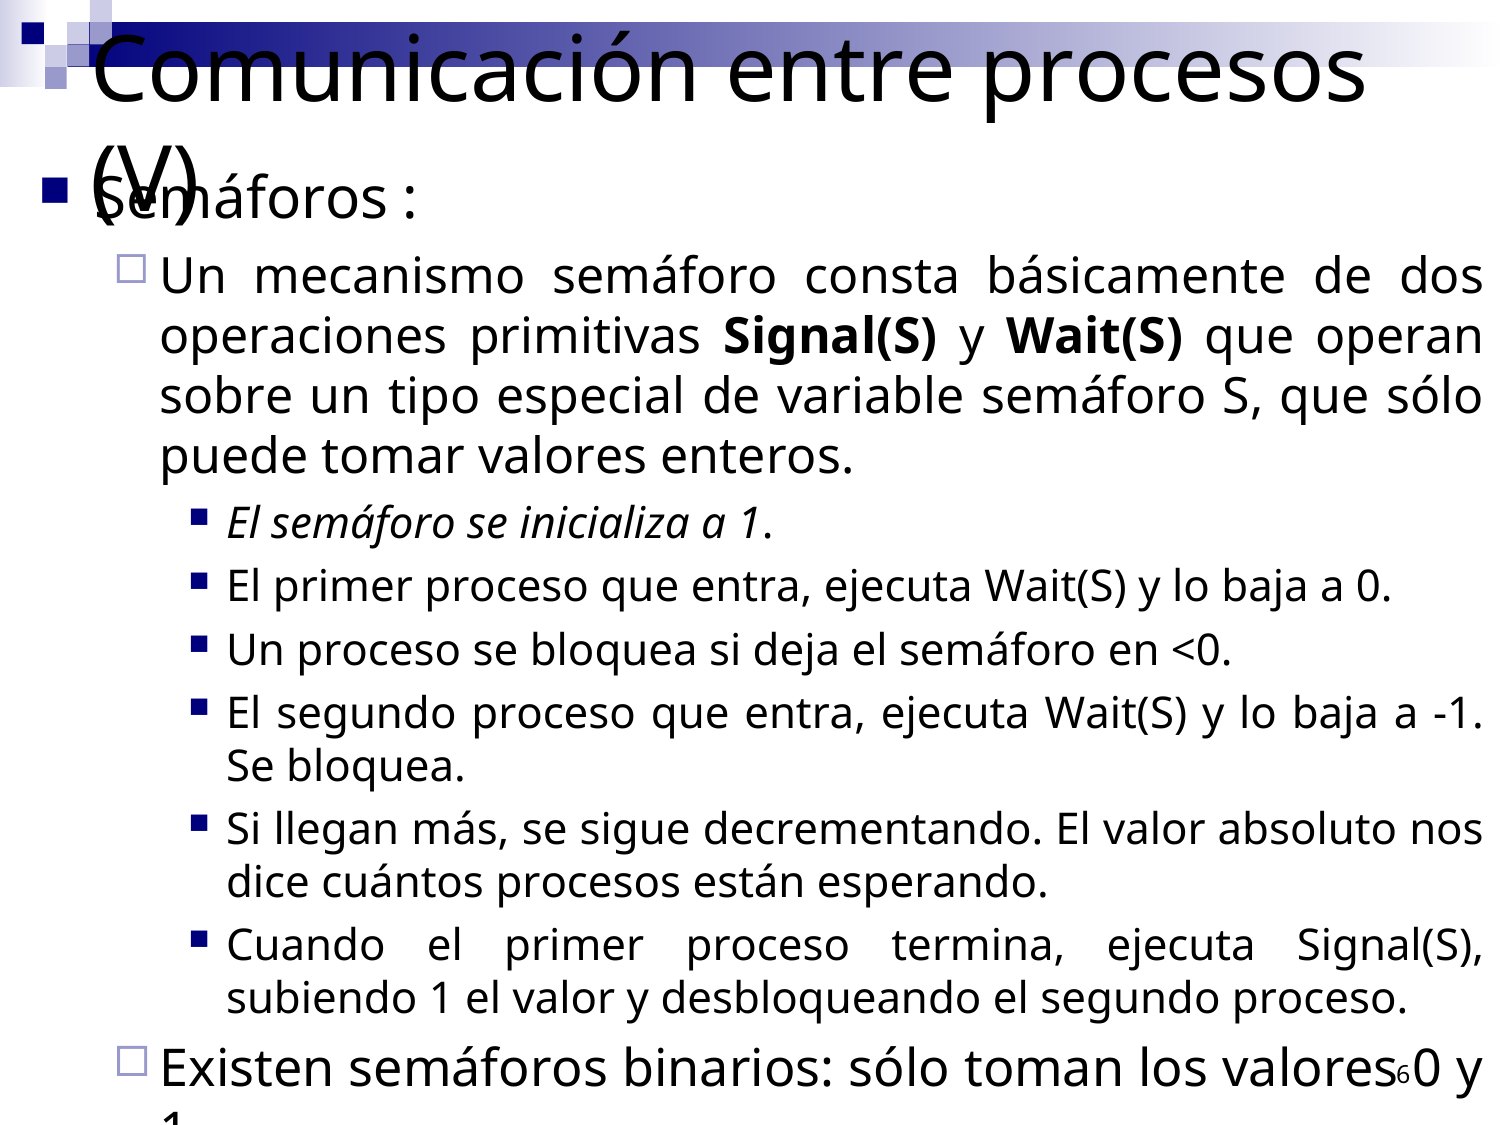

Comunicación entre procesos (V)
Semáforos :
Un mecanismo semáforo consta básicamente de dos operaciones primitivas Signal(S) y Wait(S) que operan sobre un tipo especial de variable semáforo S, que sólo puede tomar valores enteros.
El semáforo se inicializa a 1.
El primer proceso que entra, ejecuta Wait(S) y lo baja a 0.
Un proceso se bloquea si deja el semáforo en <0.
El segundo proceso que entra, ejecuta Wait(S) y lo baja a -1. Se bloquea.
Si llegan más, se sigue decrementando. El valor absoluto nos dice cuántos procesos están esperando.
Cuando el primer proceso termina, ejecuta Signal(S), subiendo 1 el valor y desbloqueando el segundo proceso.
Existen semáforos binarios: sólo toman los valores 0 y 1.